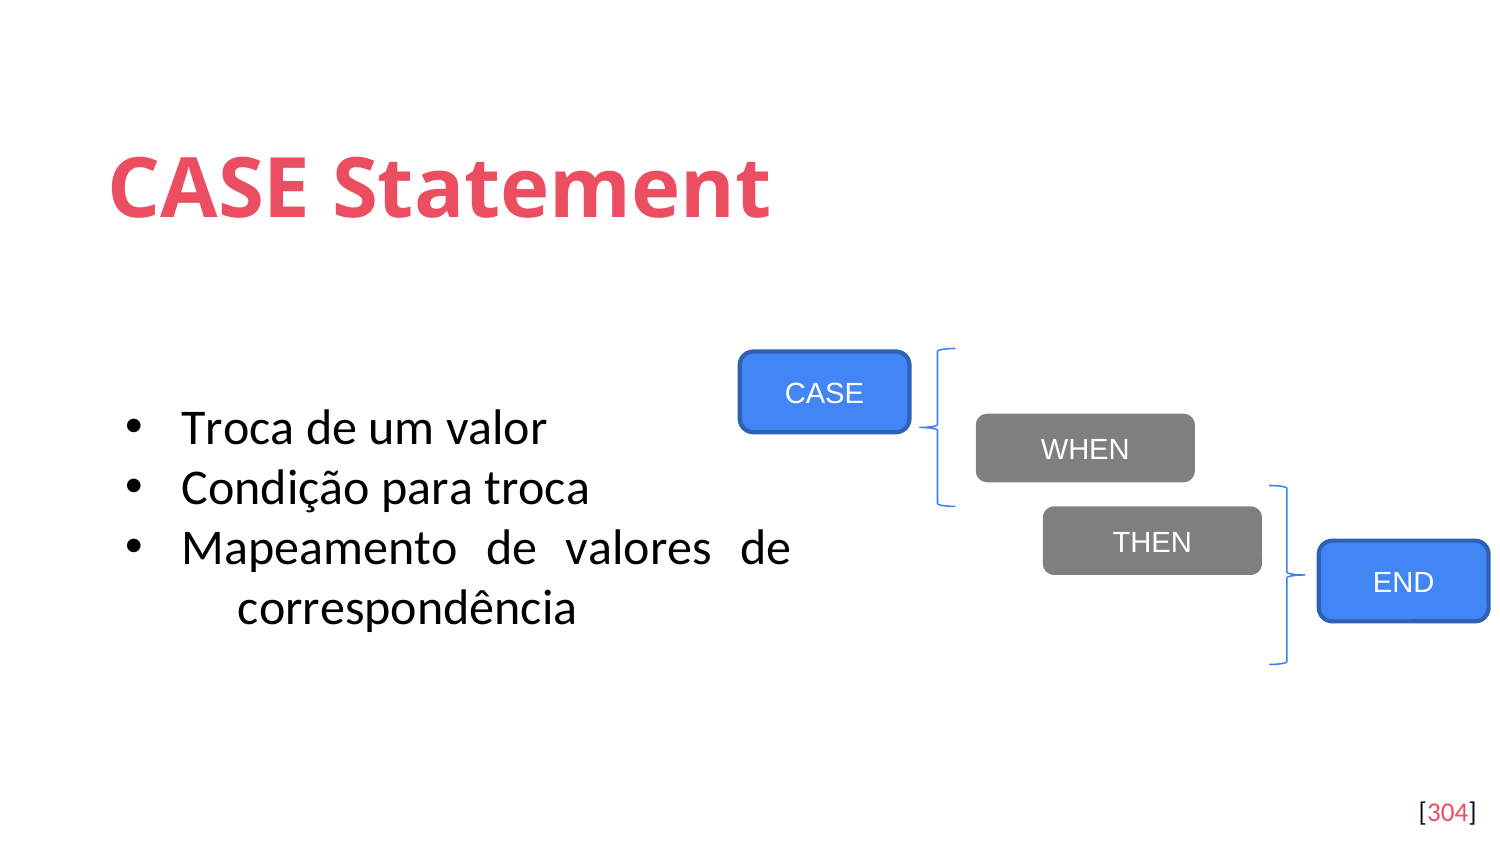

CASE Statement
Troca de um valor
Condição para troca
Mapeamento de valores de correspondência
CASE
WHEN
THEN
END